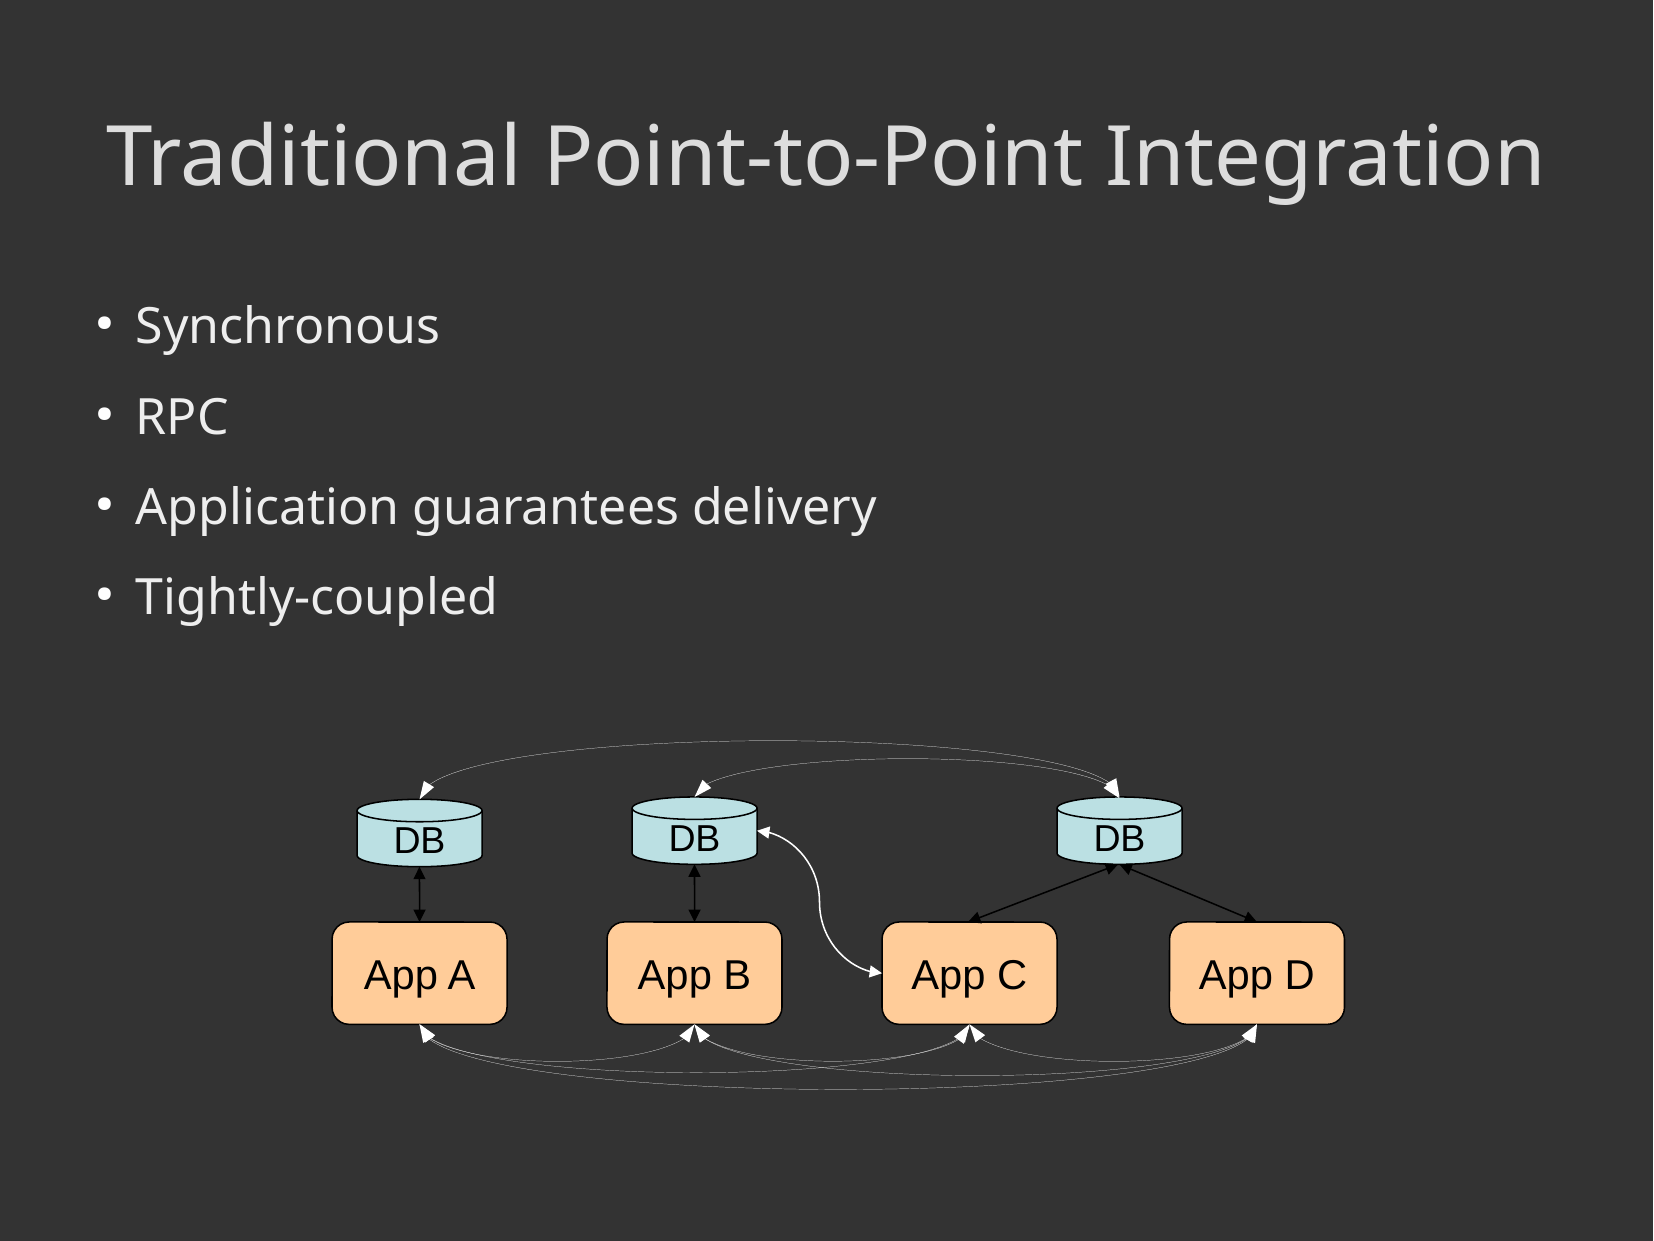

# Traditional Point-to-Point Integration
Synchronous
RPC
Application guarantees delivery
Tightly-coupled
DB
DB
DB
App A
App B
App C
App D